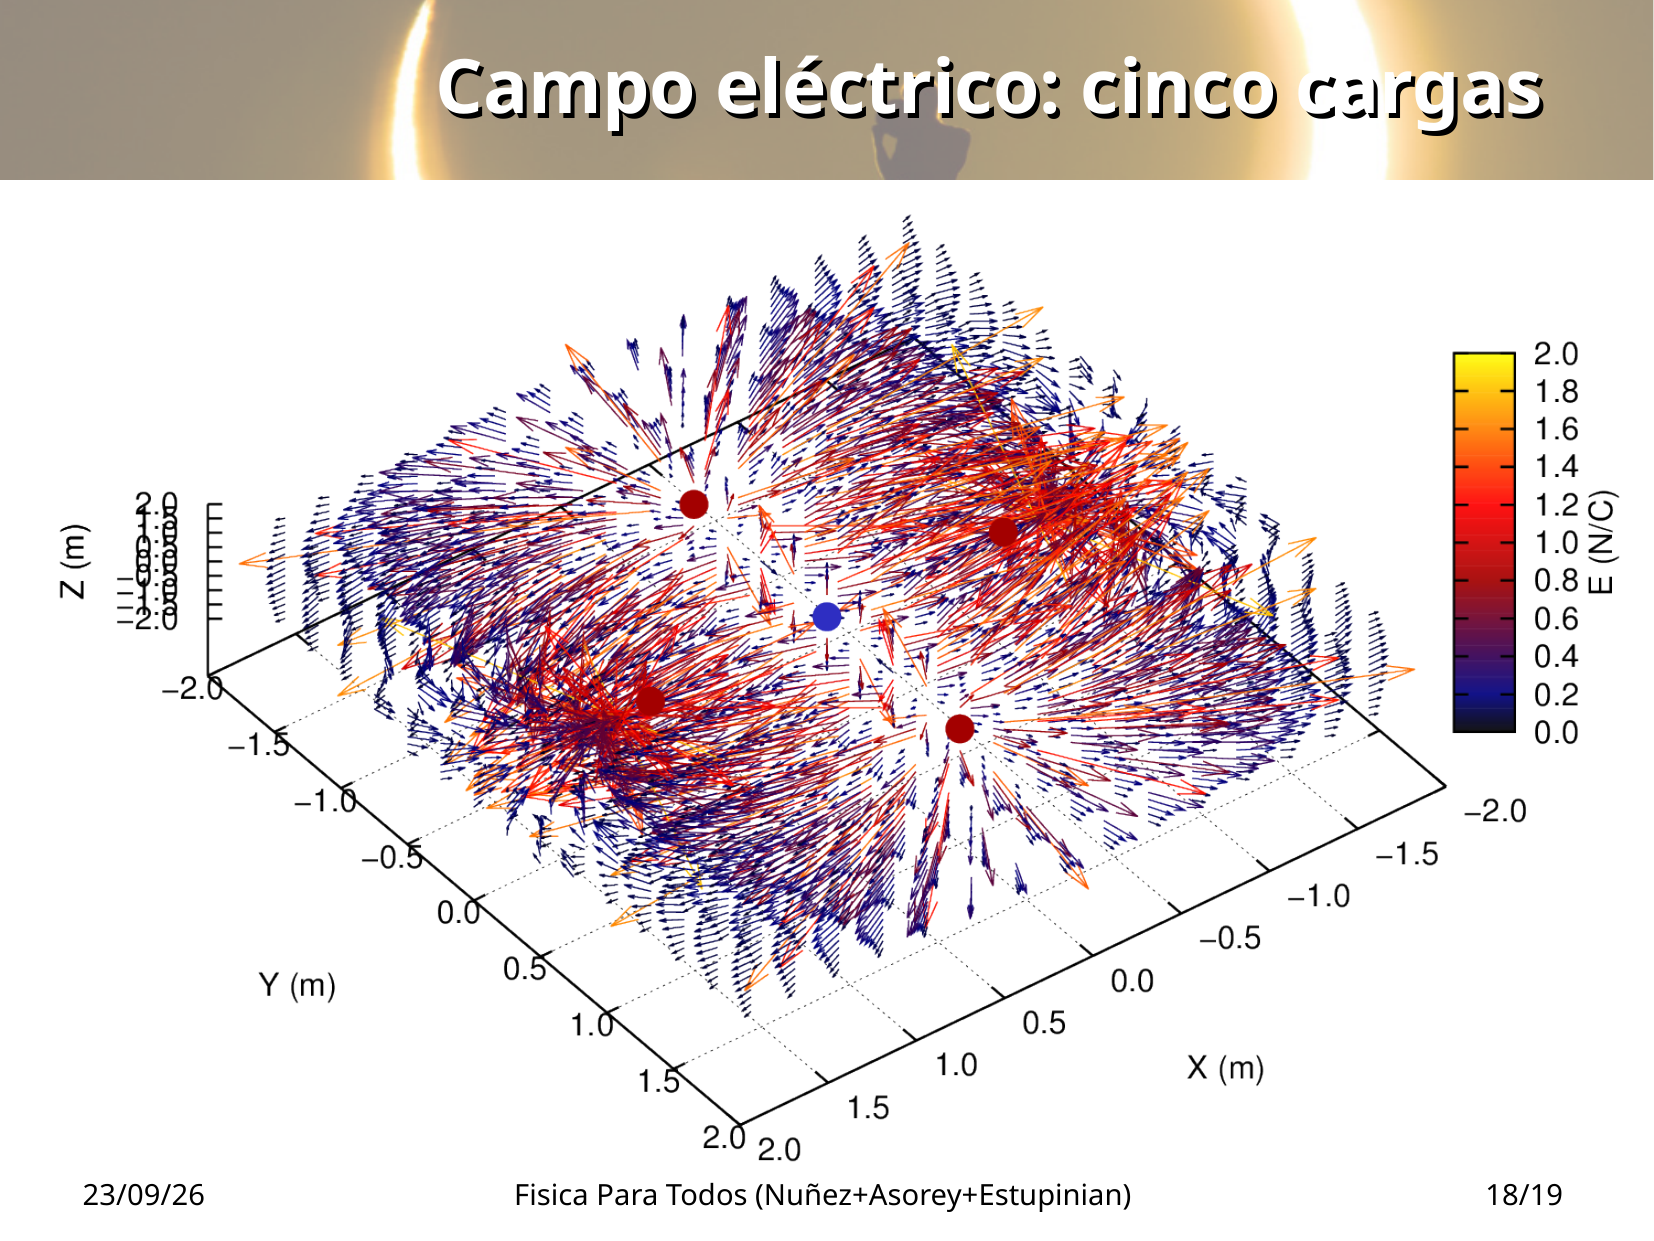

# Campo eléctrico: cinco cargas
Fisica Para Todos (Nuñez+Asorey+Estupinian)
18